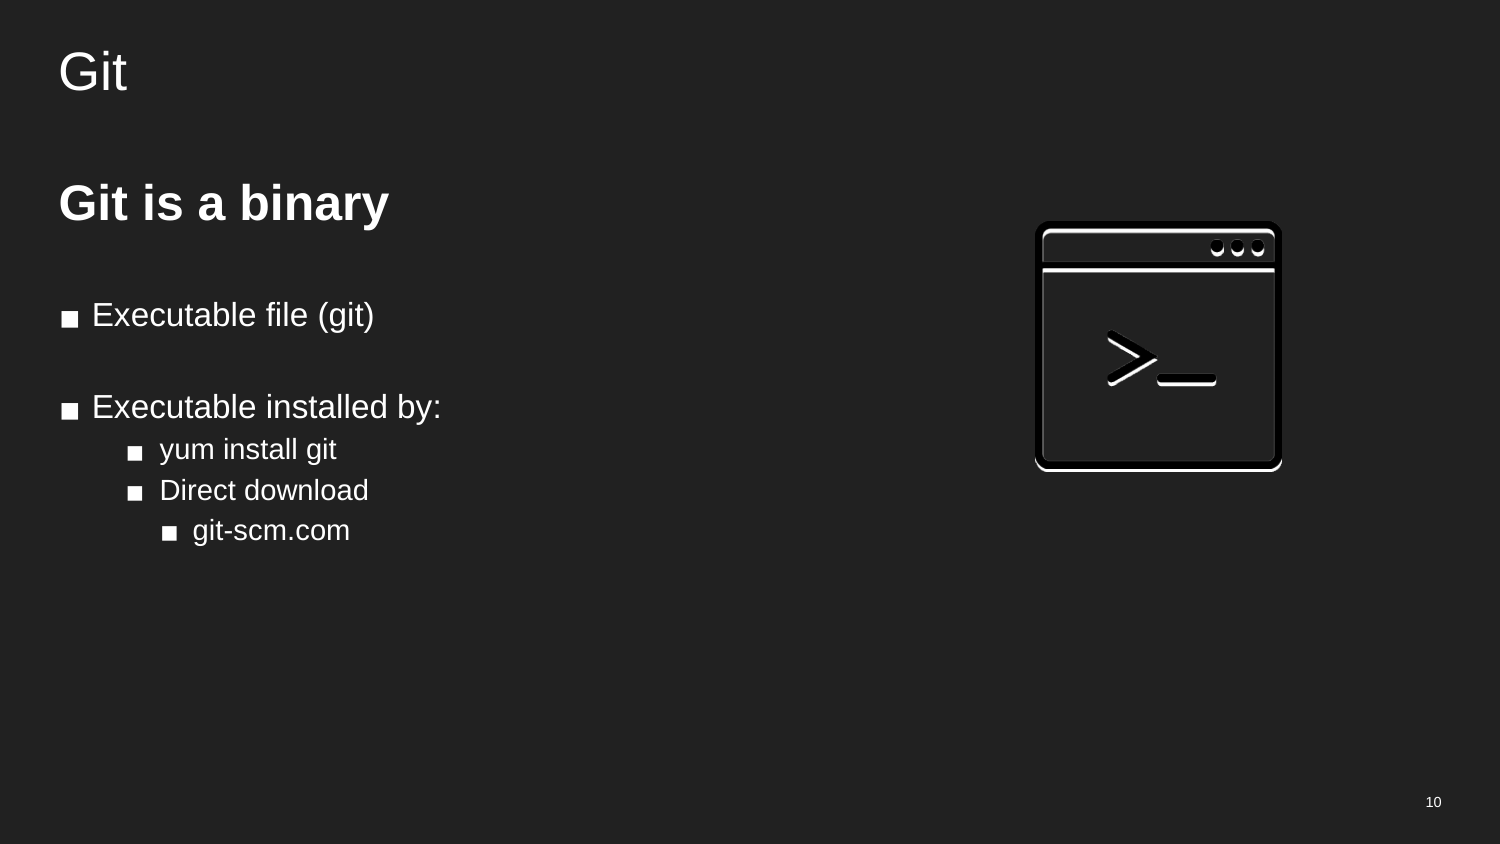

Git
# Git is a binary
Executable file (git)
Executable installed by:
yum install git
Direct download
git-scm.com